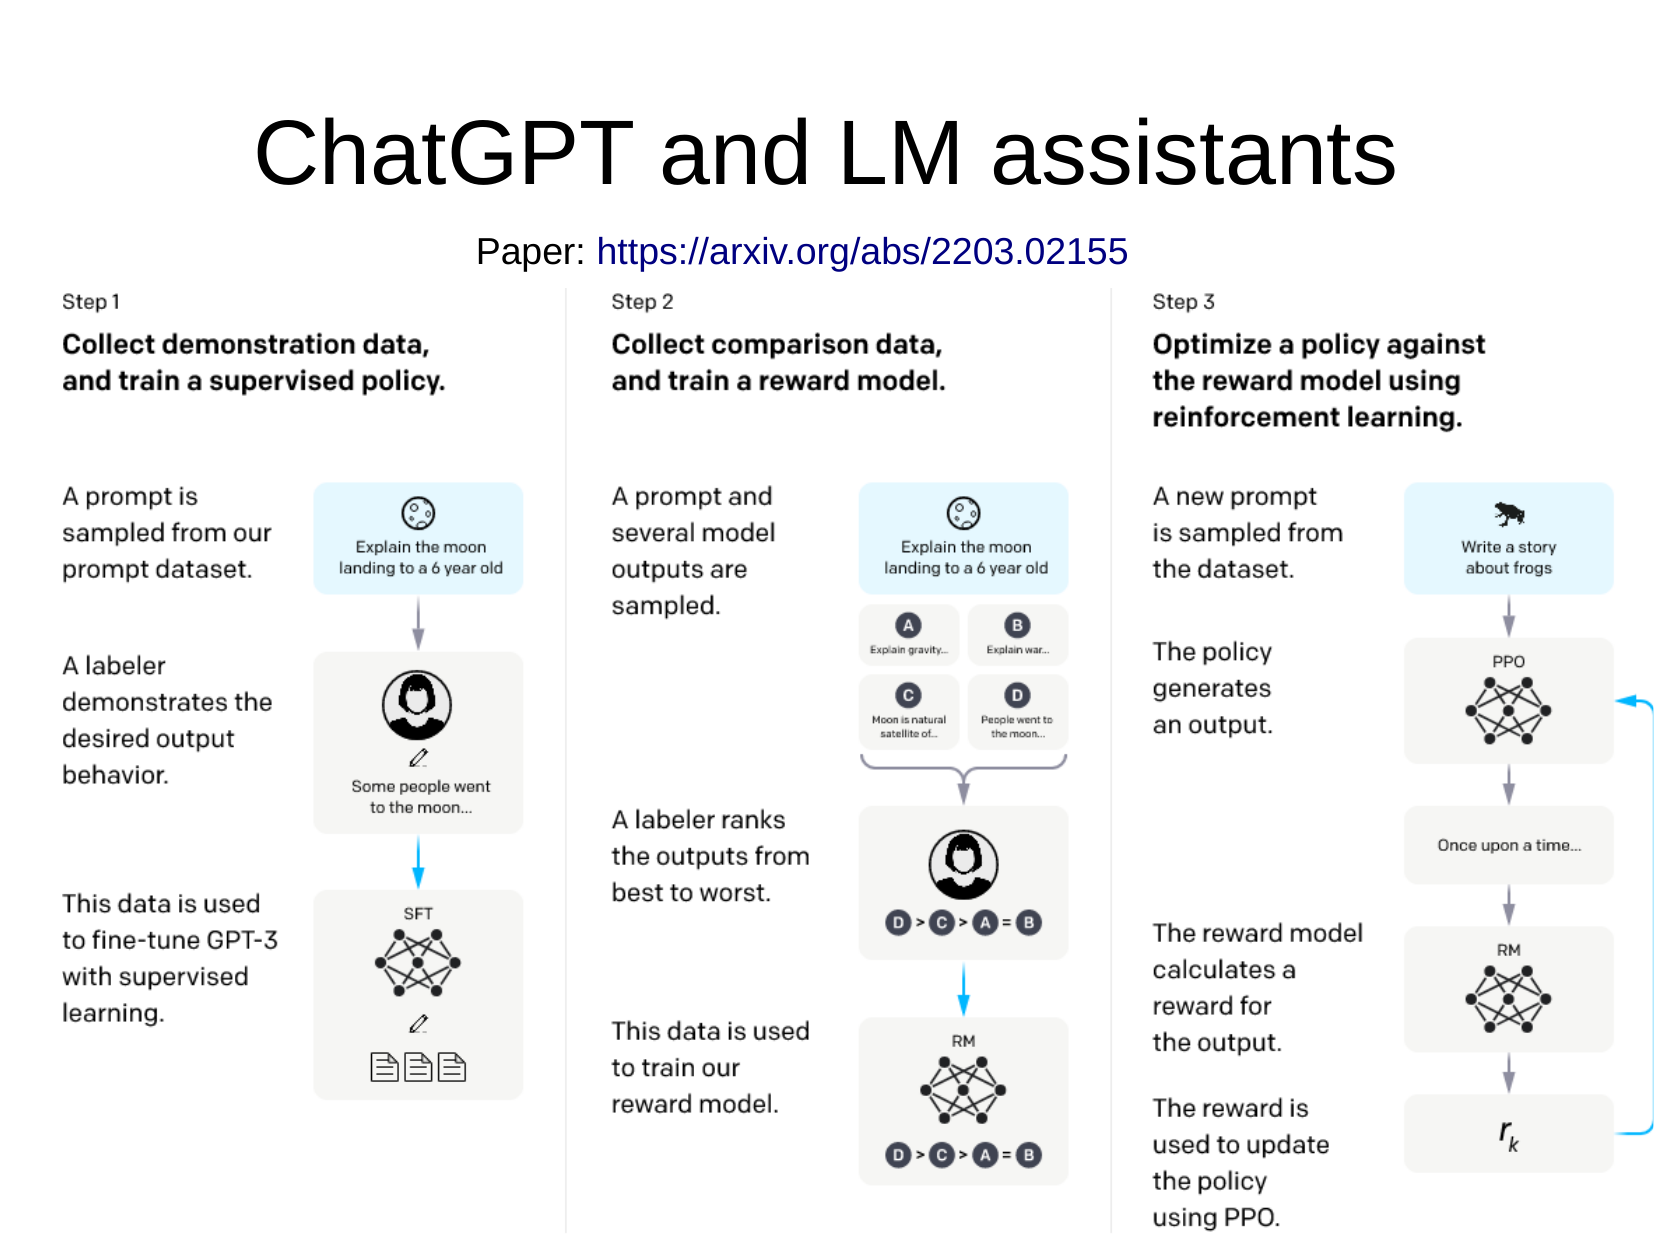

# ChatGPT and LM assistants
Paper: https://arxiv.org/abs/2203.02155